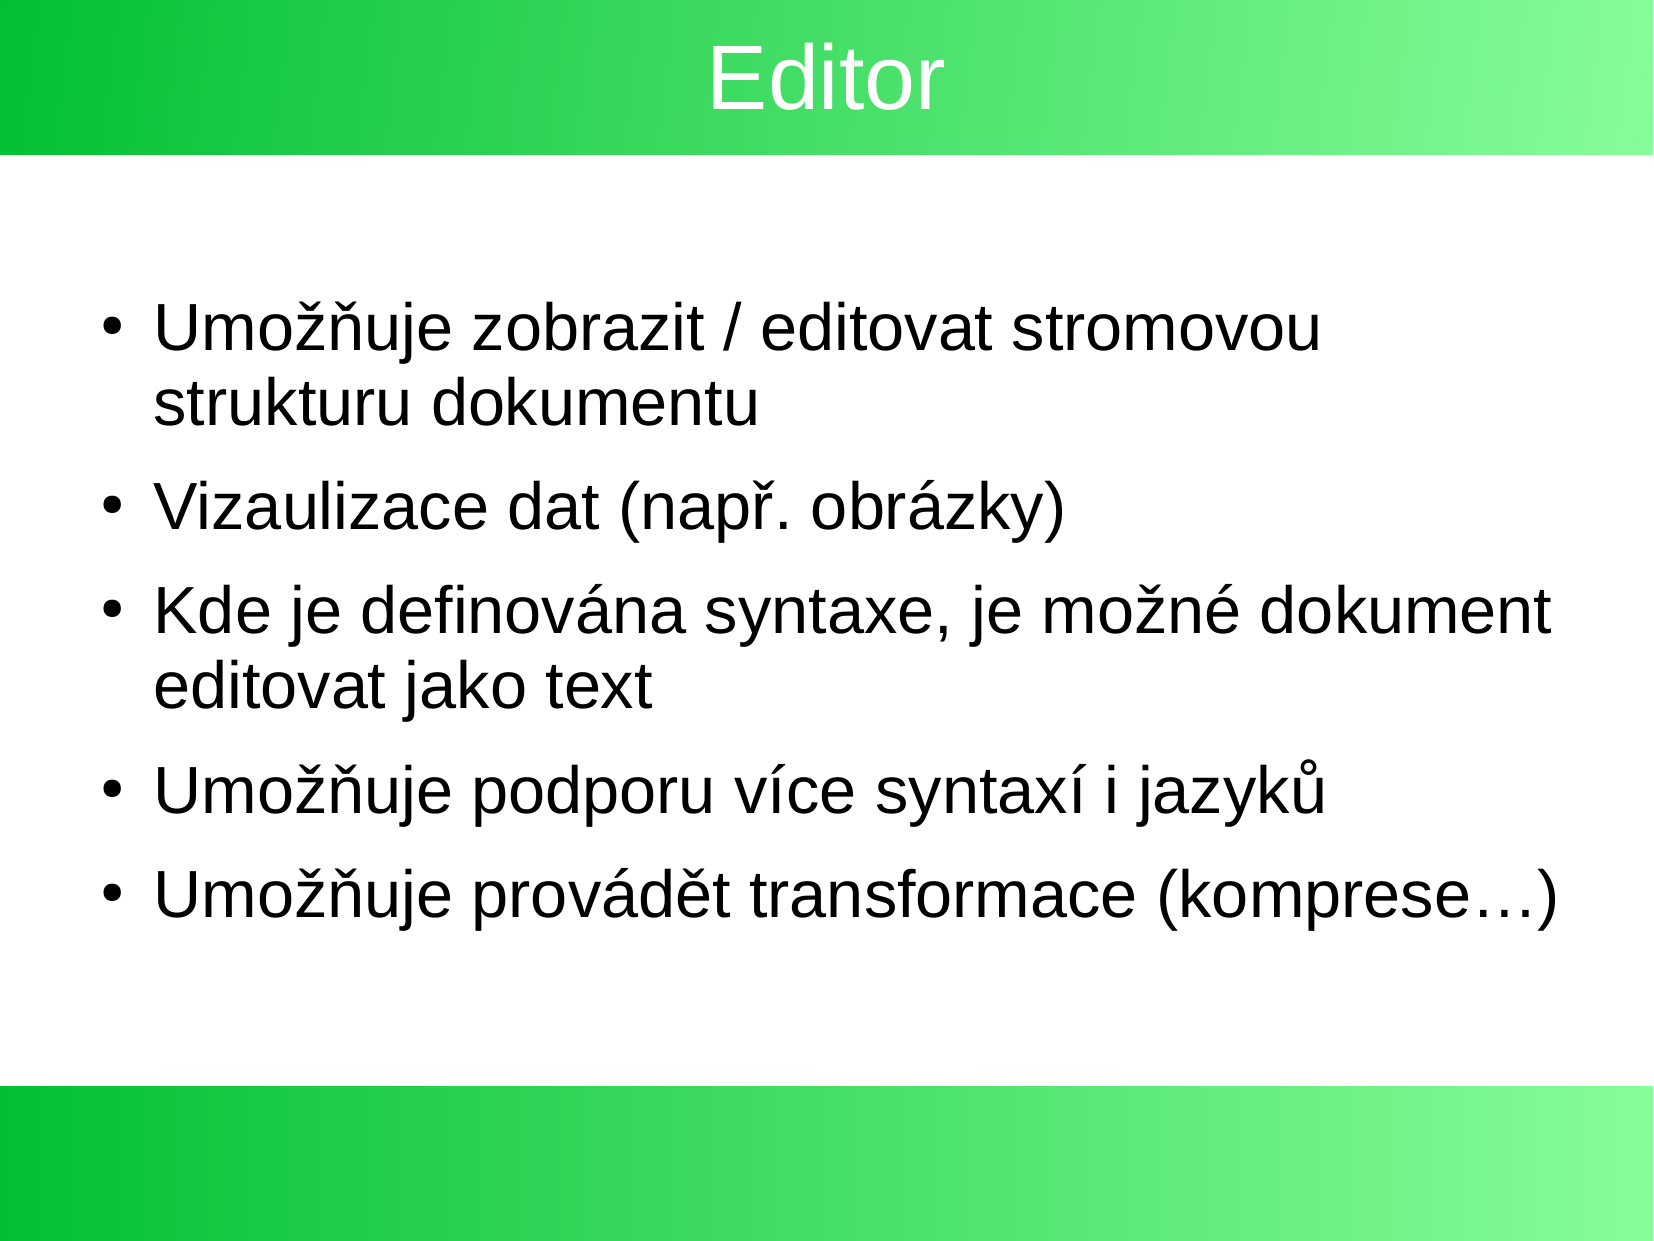

# Editor
Umožňuje zobrazit / editovat stromovou strukturu dokumentu
Vizaulizace dat (např. obrázky)
Kde je definována syntaxe, je možné dokument editovat jako text
Umožňuje podporu více syntaxí i jazyků
Umožňuje provádět transformace (komprese…)